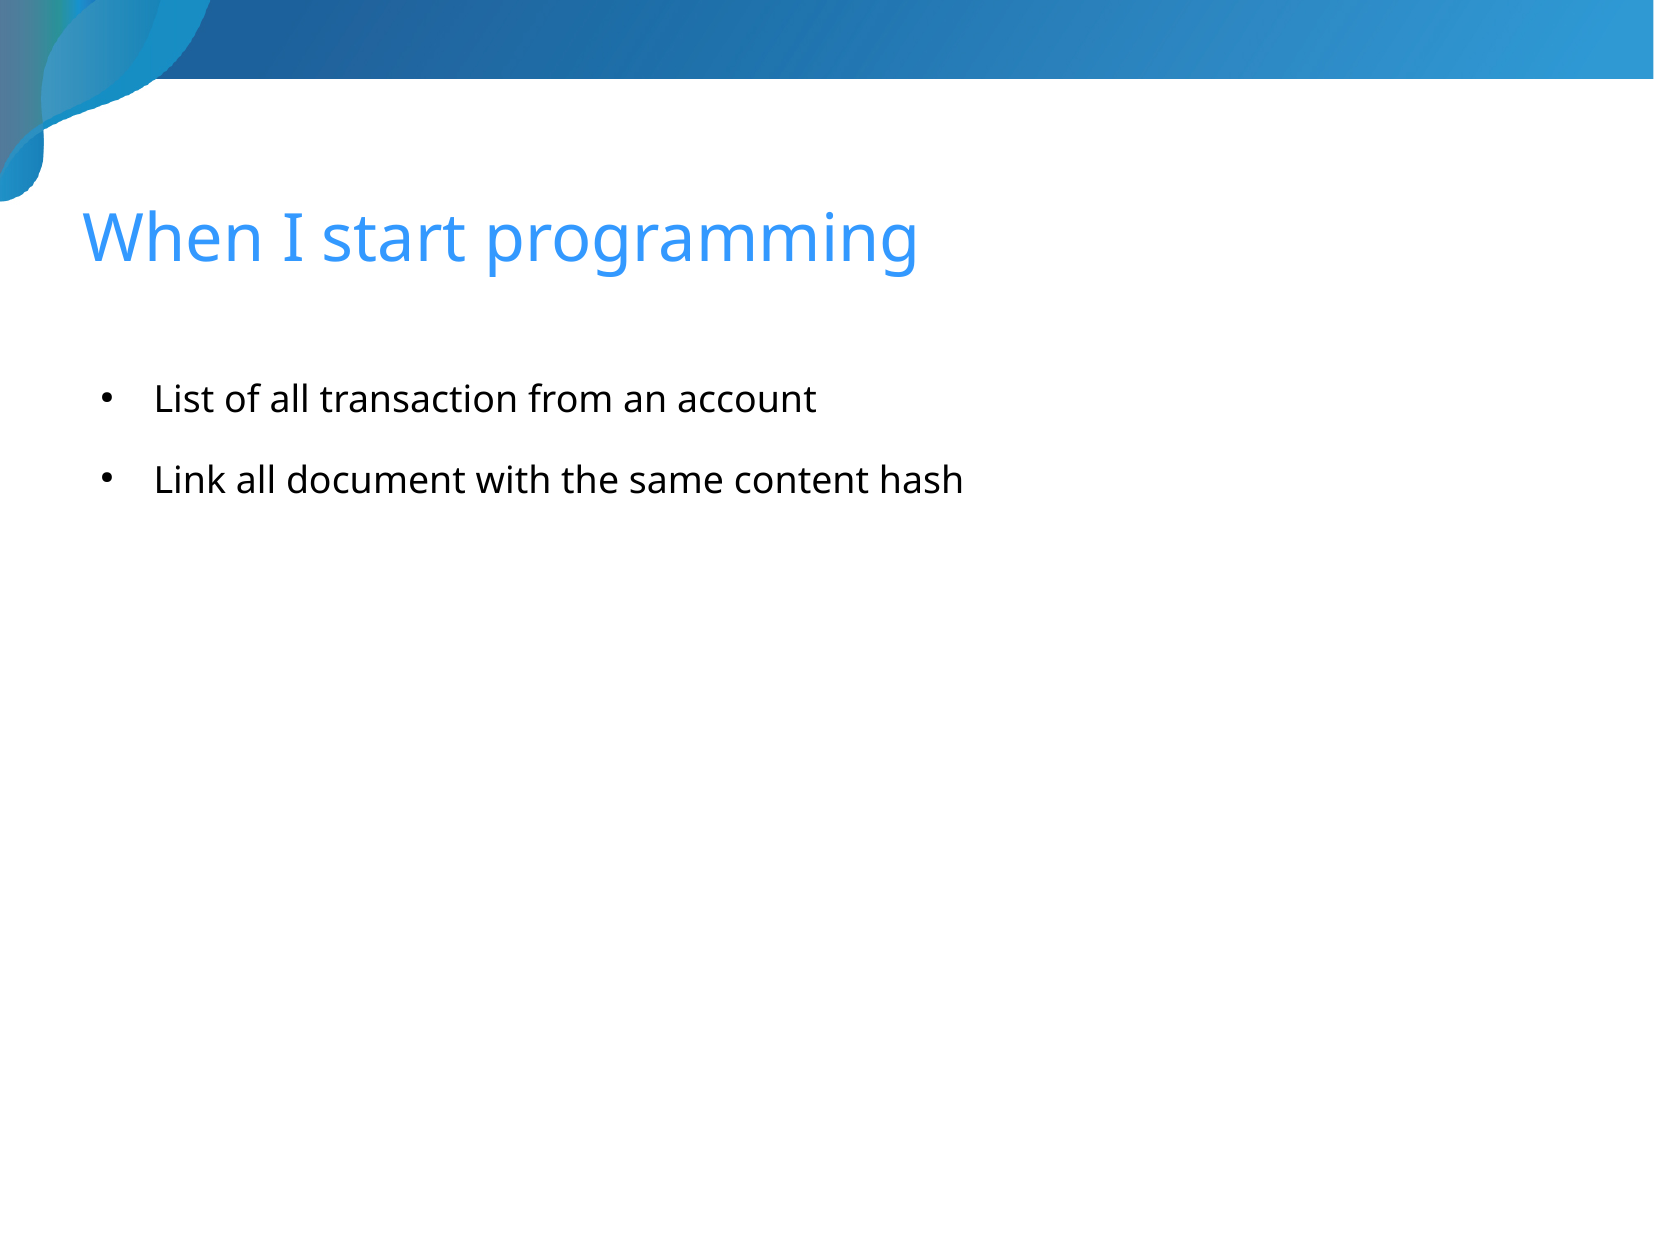

# When I start programming
List of all transaction from an account
Link all document with the same content hash